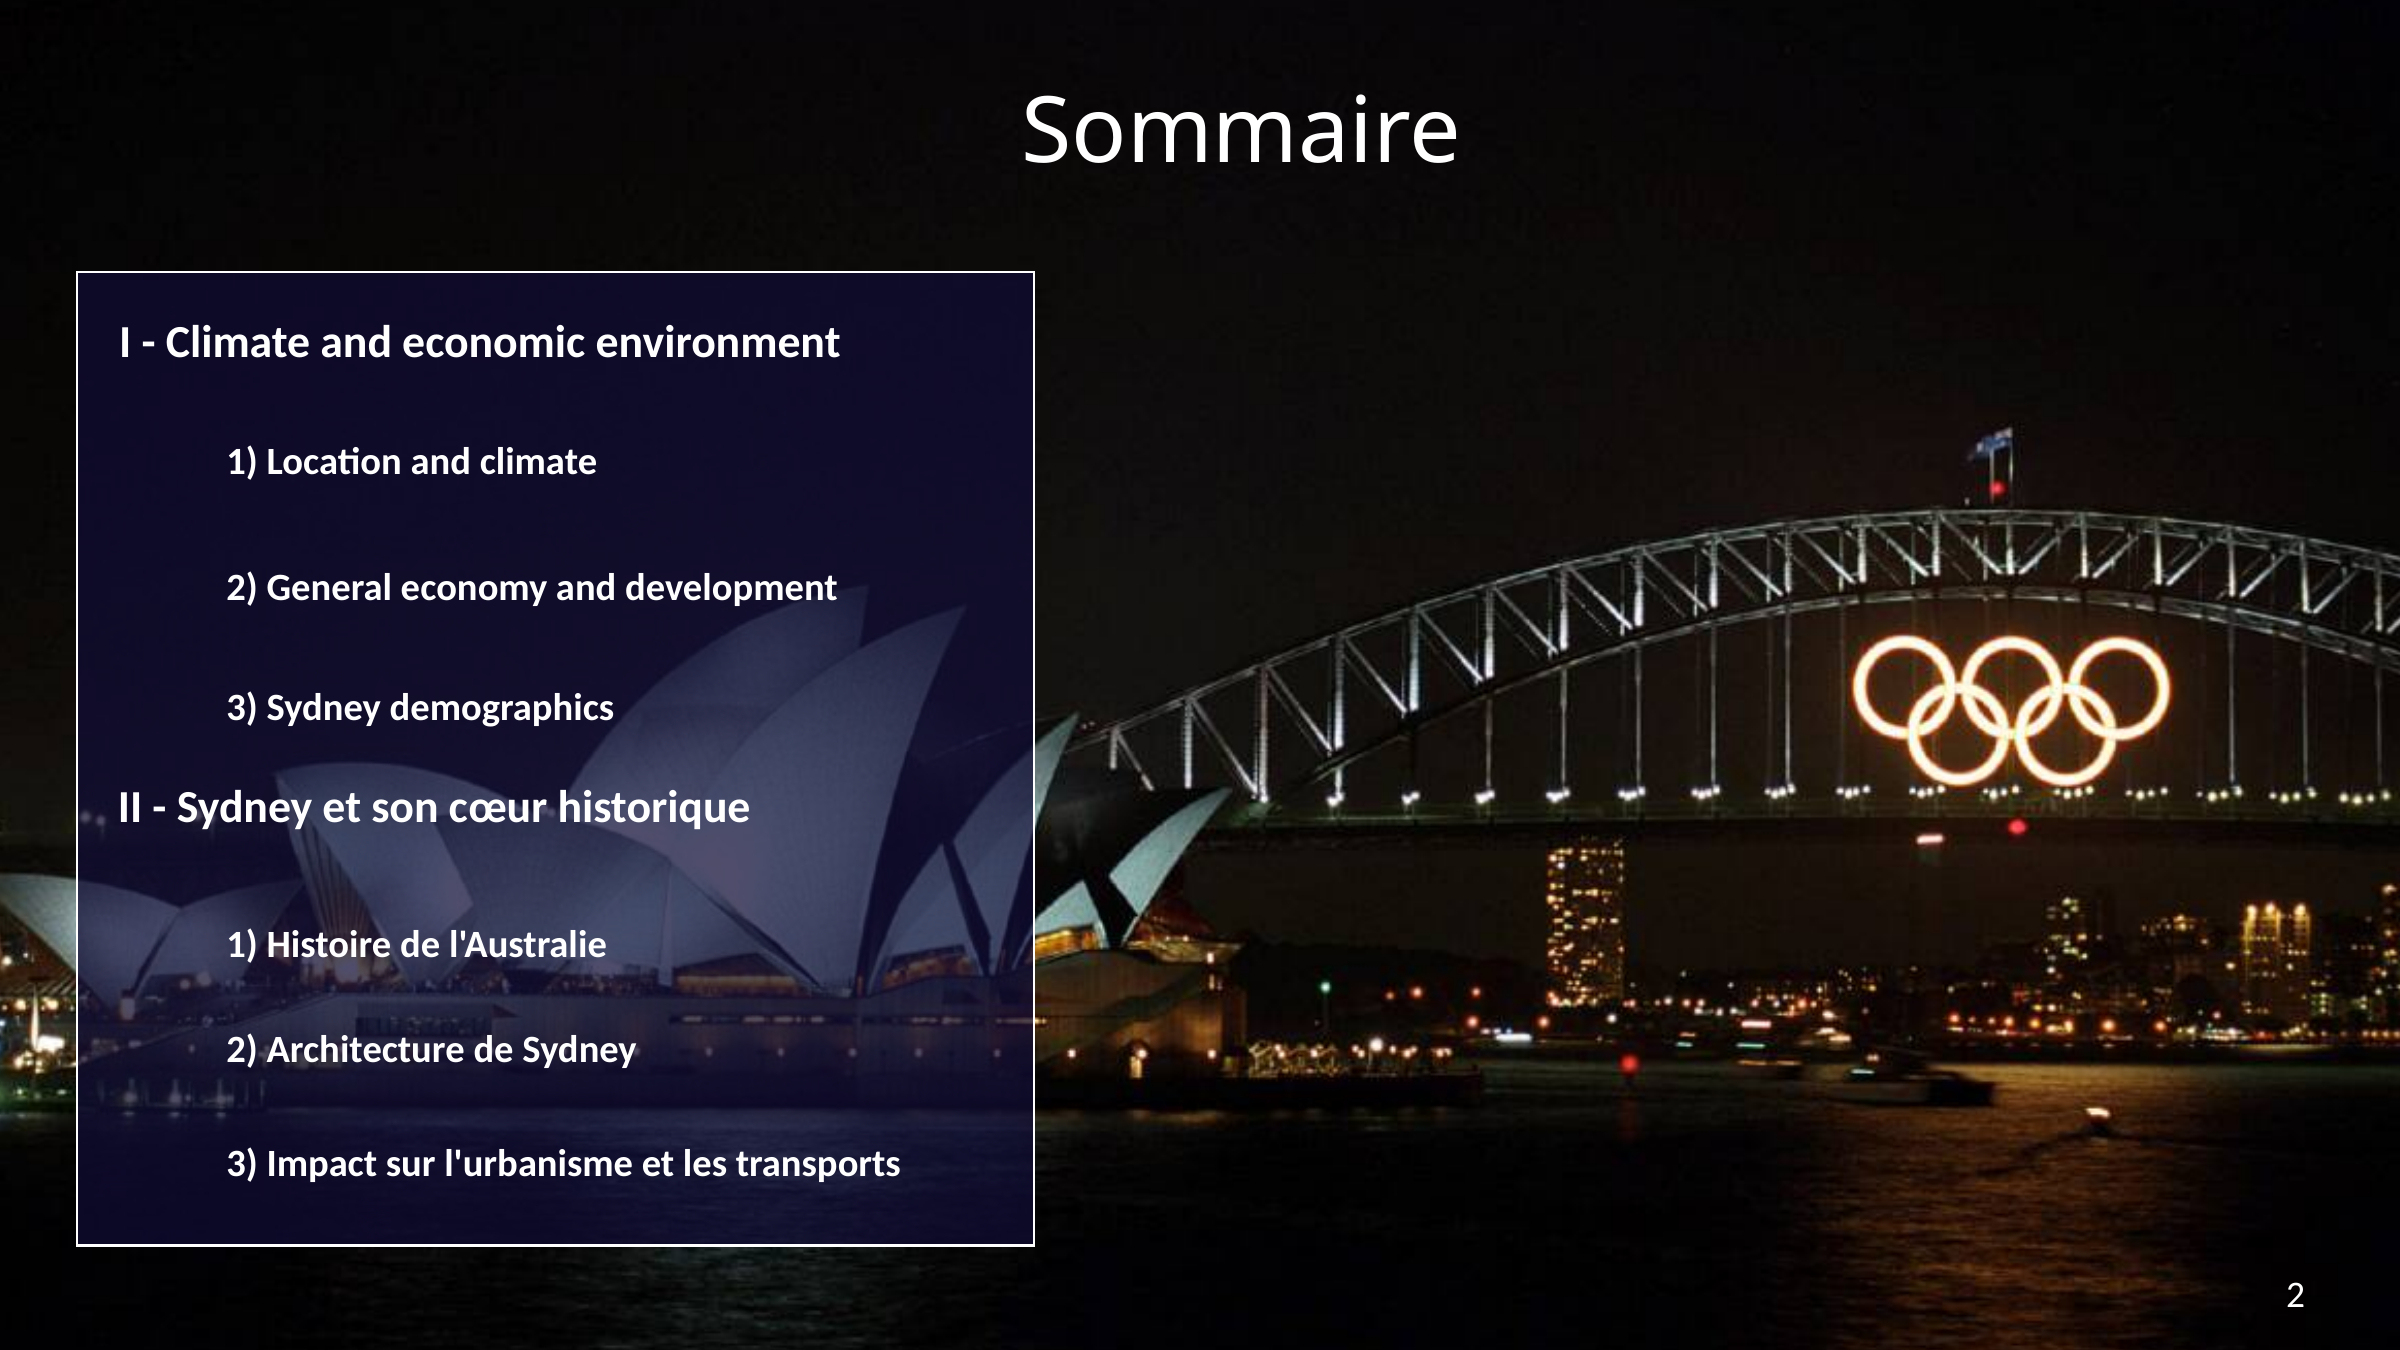

Sommaire
I - Climate and economic environment
1) Location and climate
2) General economy and development
3) Sydney demographics
II - Sydney et son cœur historique
1) Histoire de l'Australie
2) Architecture de Sydney
3) Impact sur l'urbanisme et les transports
2